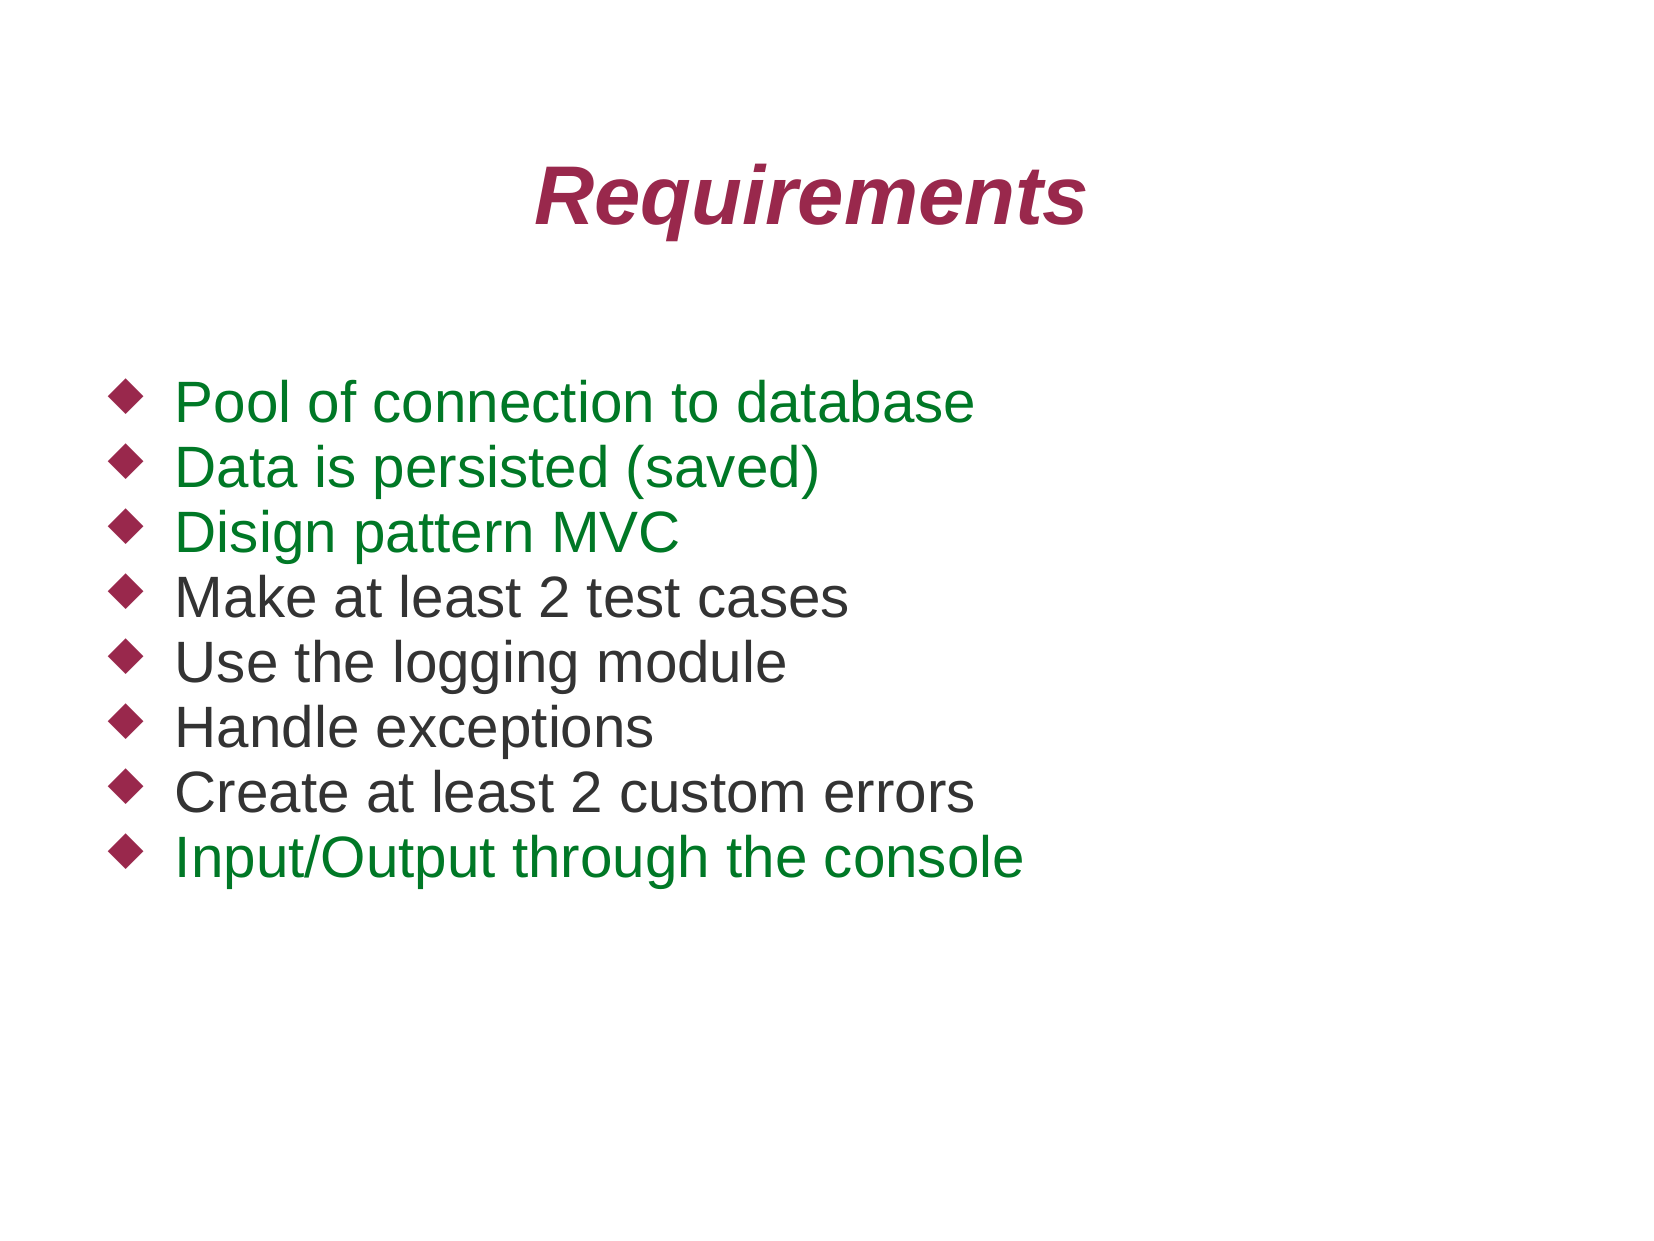

# Requirements
Pool of connection to database
Data is persisted (saved)
Disign pattern MVC
Make at least 2 test cases
Use the logging module
Handle exceptions
Create at least 2 custom errors
Input/Output through the console